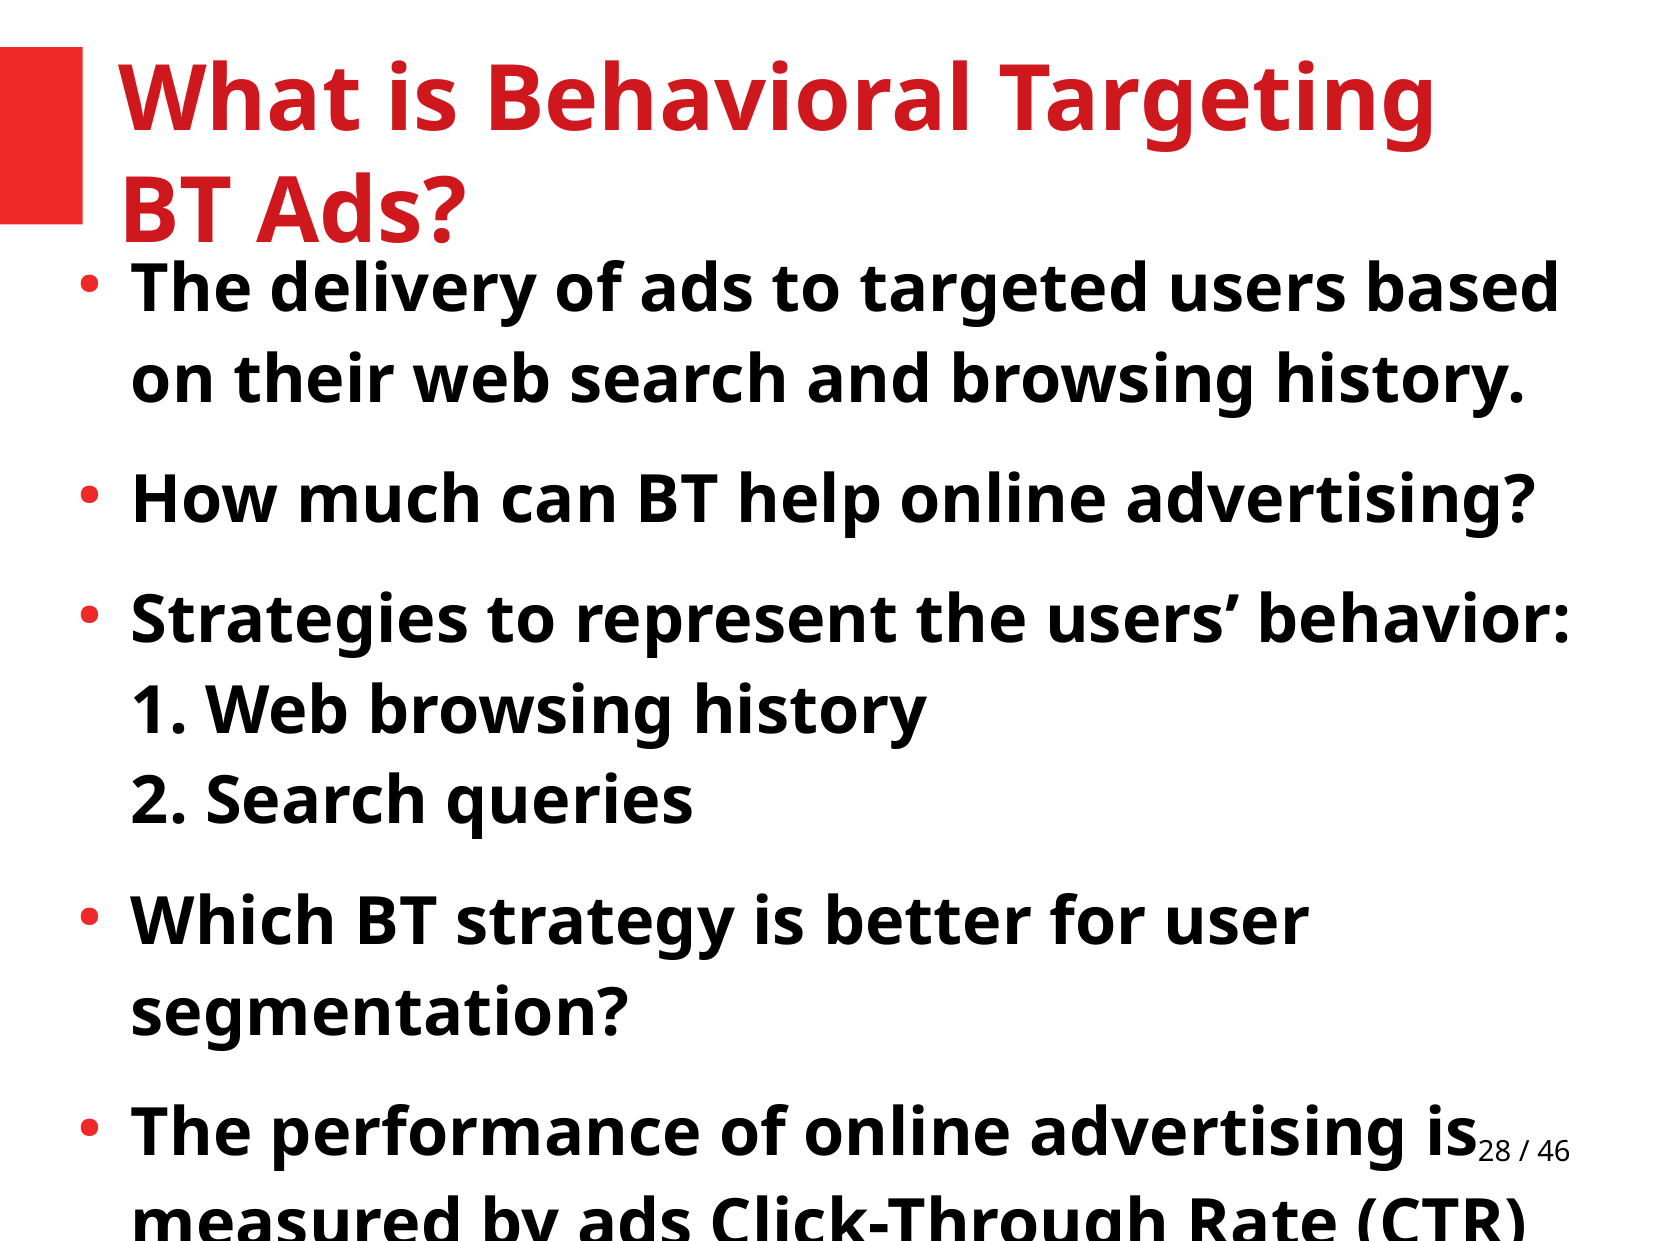

# What is Behavioral Targeting BT Ads?
The delivery of ads to targeted users based on their web search and browsing history.
How much can BT help online advertising?
Strategies to represent the users’ behavior:
1. Web browsing history
2. Search queries
Which BT strategy is better for user segmentation?
The performance of online advertising is measured by ads Click-Through Rate (CTR)
Calculate & compare ads click entropy, precision, recall, and F-measure for different BT strategies.
Short window (1 day) vs long window (7 days)
28